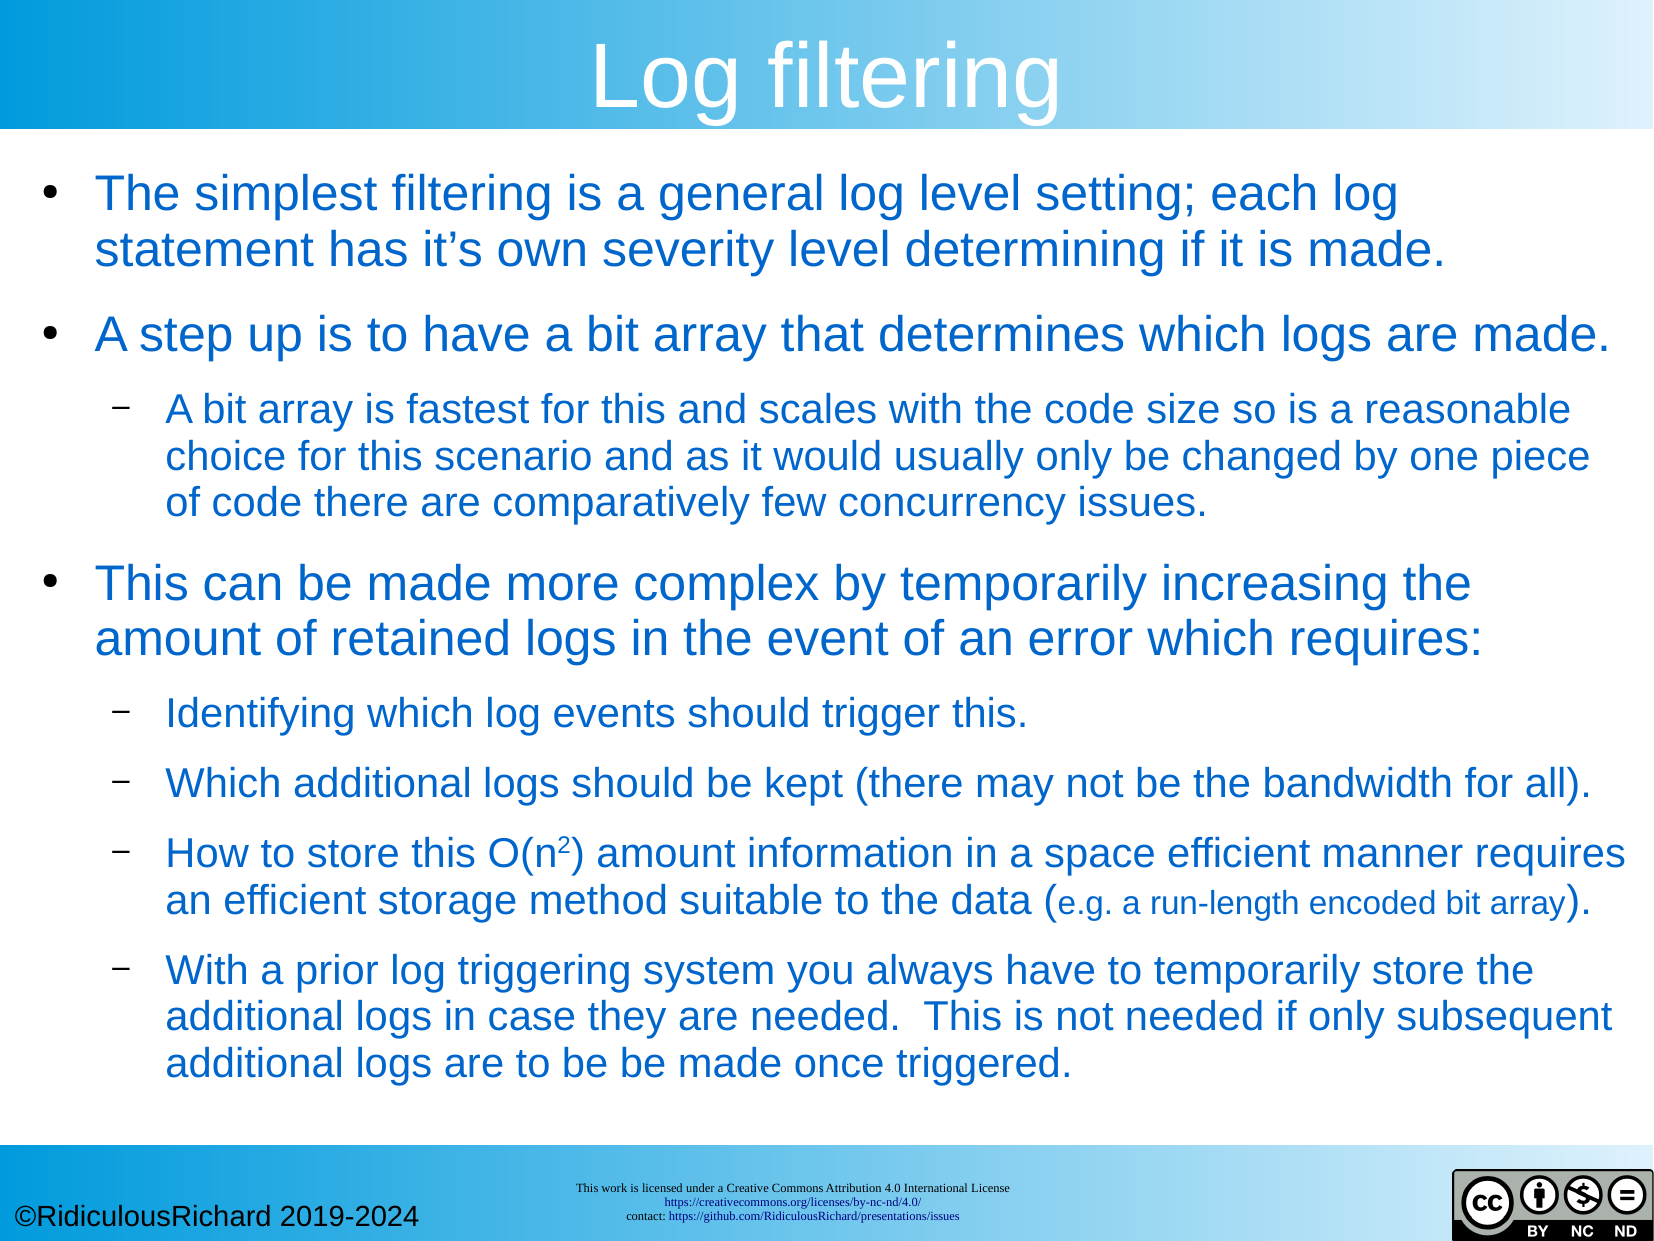

# Log filtering
The simplest filtering is a general log level setting; each log statement has it’s own severity level determining if it is made.
A step up is to have a bit array that determines which logs are made.
A bit array is fastest for this and scales with the code size so is a reasonable choice for this scenario and as it would usually only be changed by one piece of code there are comparatively few concurrency issues.
This can be made more complex by temporarily increasing the amount of retained logs in the event of an error which requires:
Identifying which log events should trigger this.
Which additional logs should be kept (there may not be the bandwidth for all).
How to store this O(n2) amount information in a space efficient manner requires an efficient storage method suitable to the data (e.g. a run-length encoded bit array).
With a prior log triggering system you always have to temporarily store the additional logs in case they are needed. This is not needed if only subsequent additional logs are to be be made once triggered.